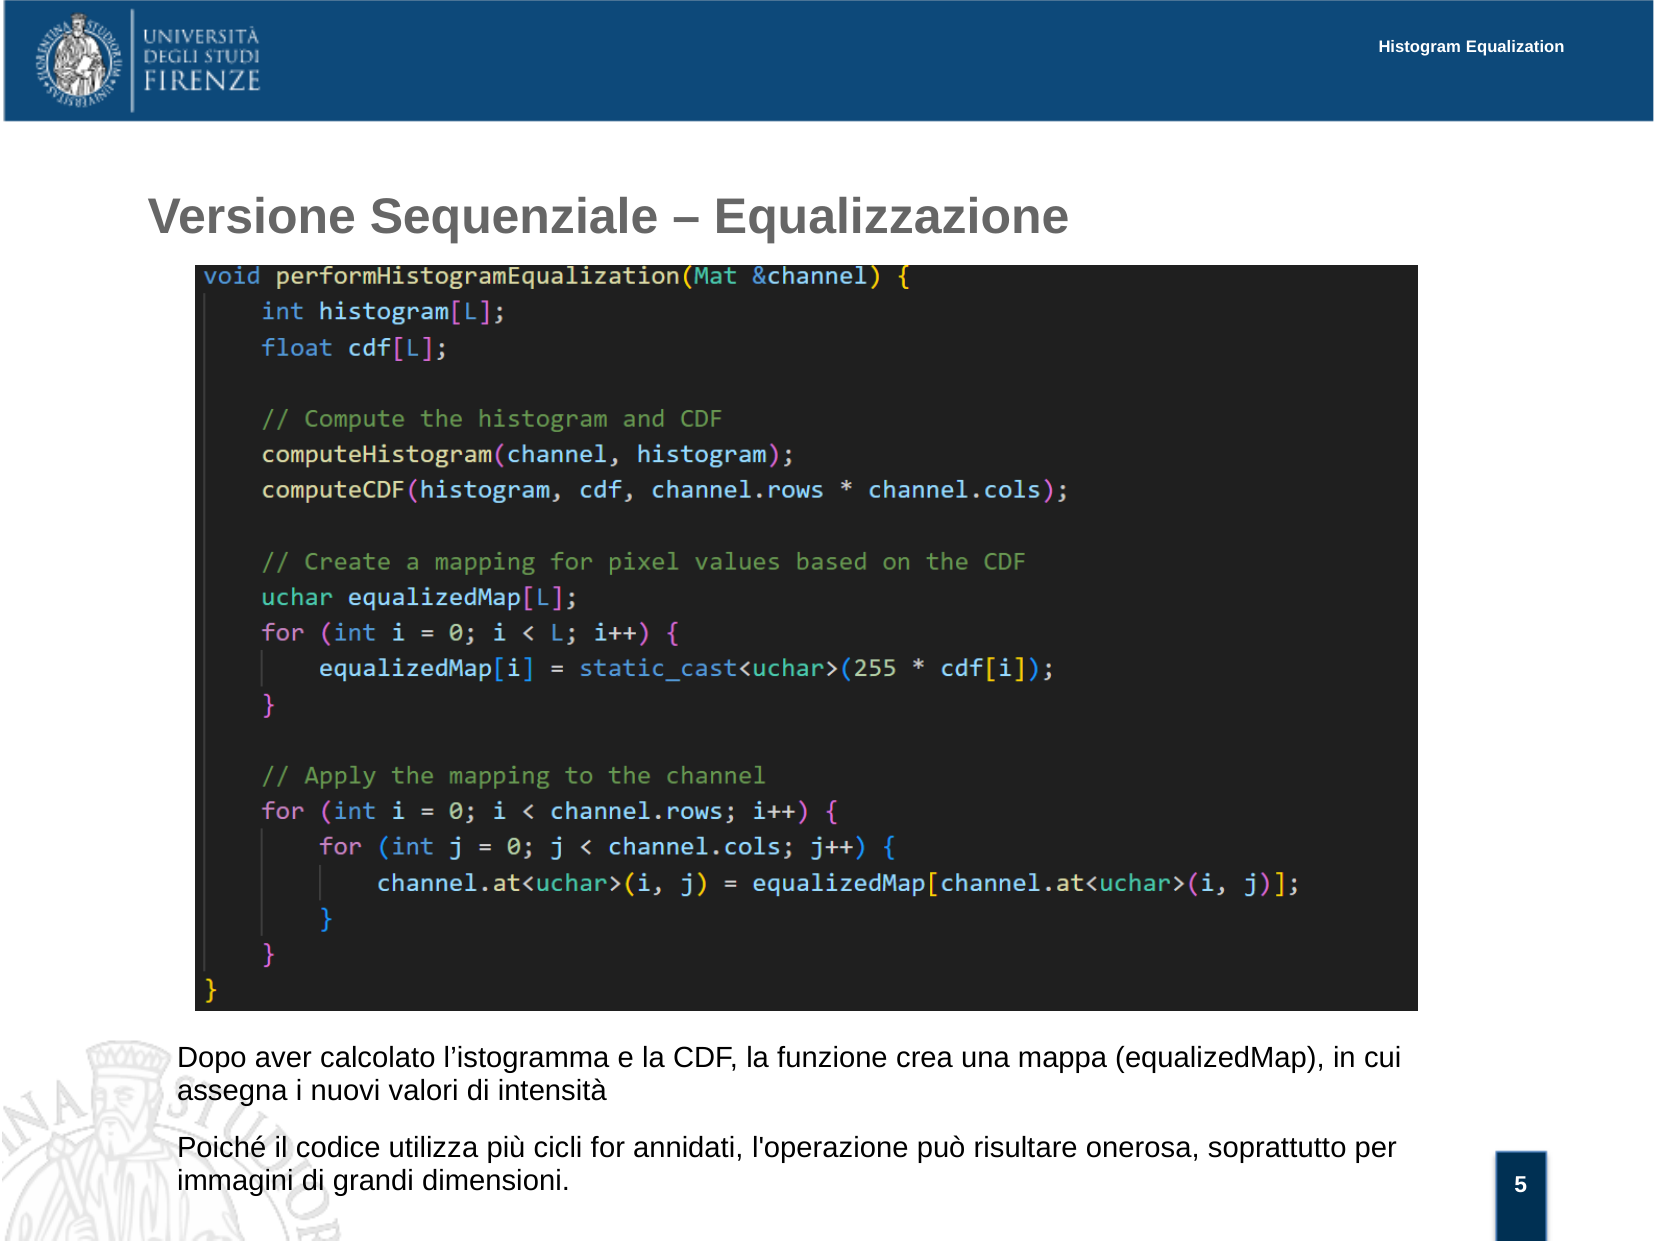

Histogram Equalization
Versione Sequenziale – Equalizzazione
Dopo aver calcolato l’istogramma e la CDF, la funzione crea una mappa (equalizedMap), in cui assegna i nuovi valori di intensità
Poiché il codice utilizza più cicli for annidati, l'operazione può risultare onerosa, soprattutto per immagini di grandi dimensioni.
5